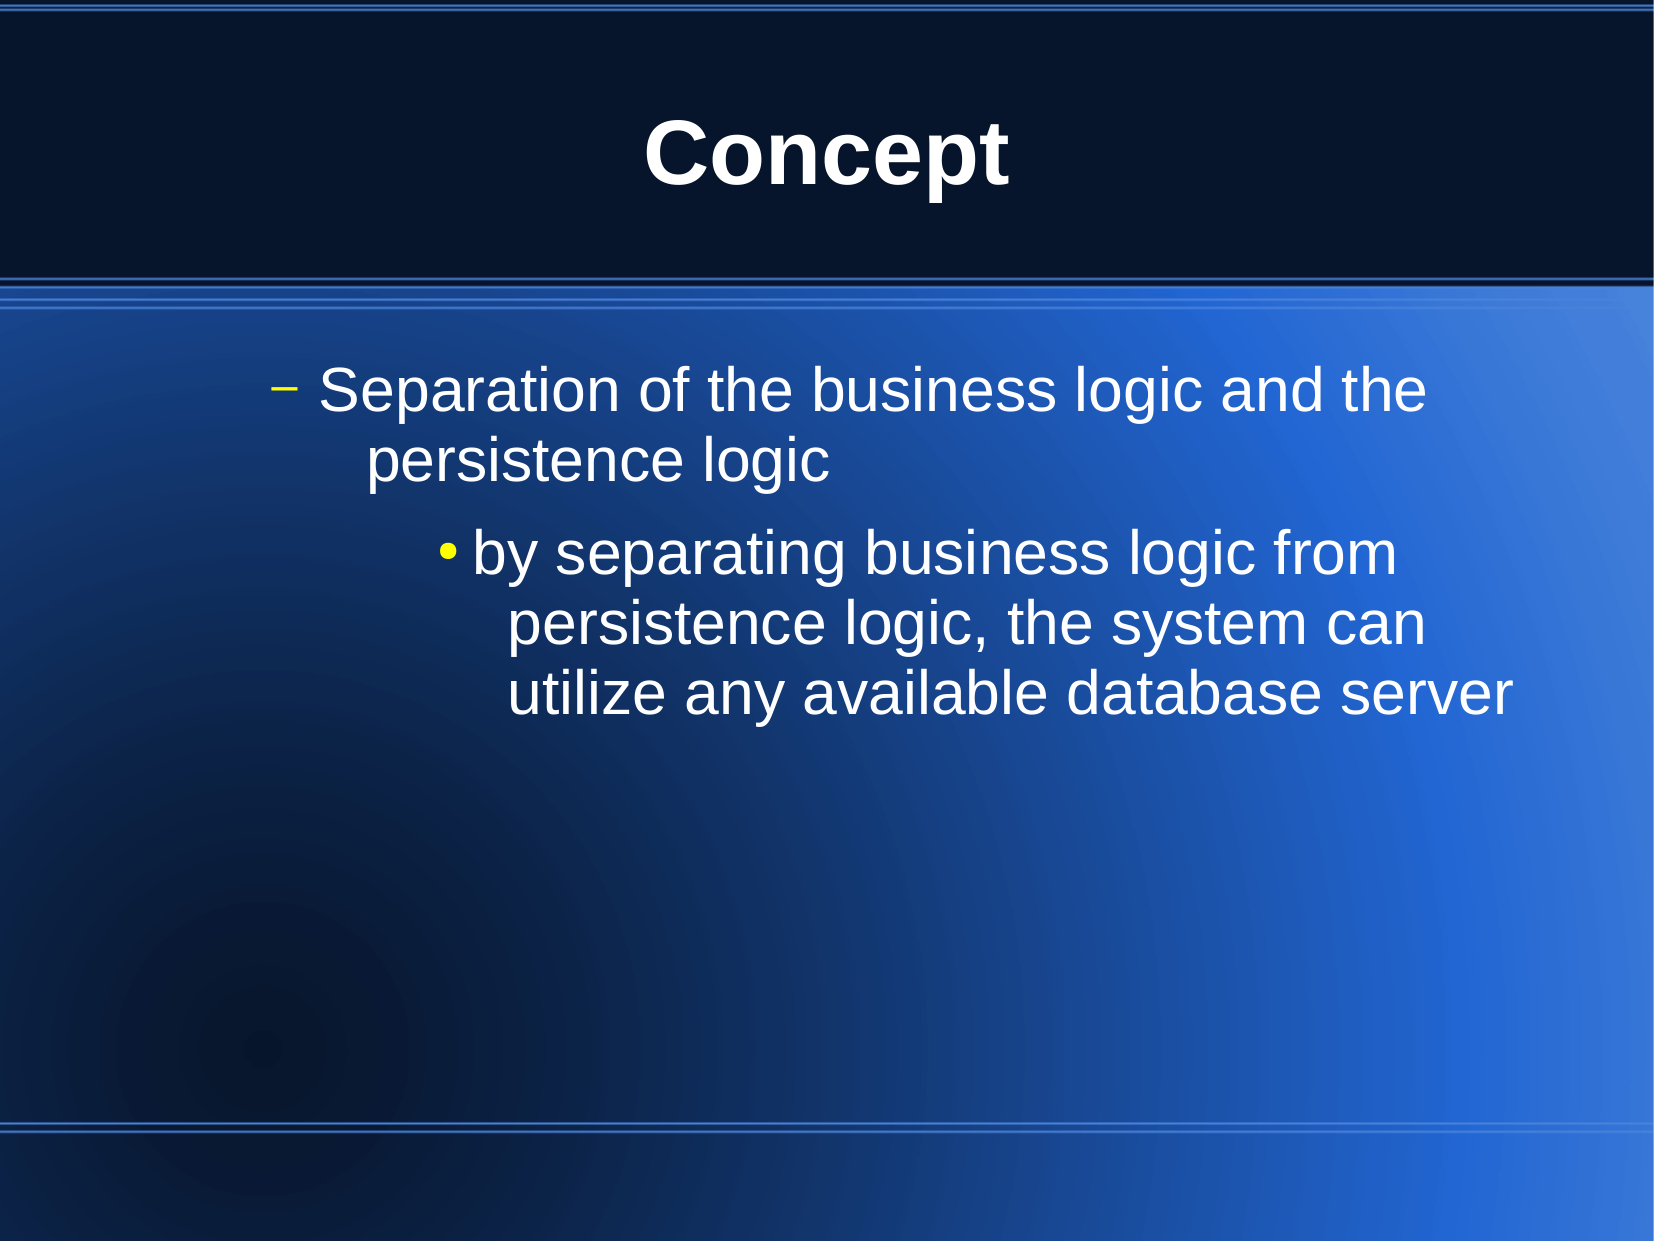

# Concept
Separation of the business logic and the persistence logic
by separating business logic from persistence logic, the system can utilize any available database server